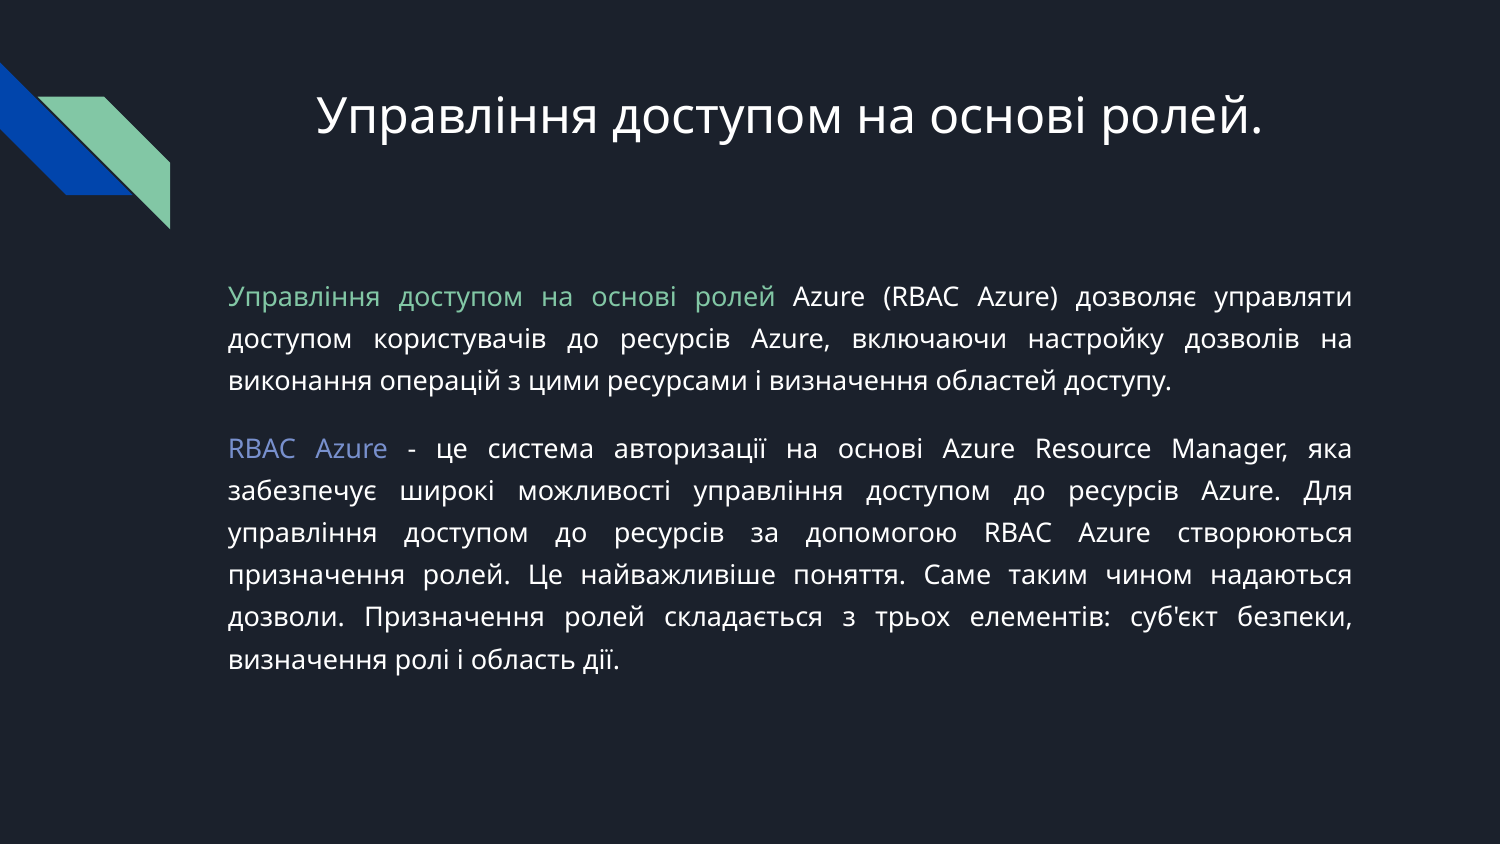

# Управління доступом на основі ролей.
Управління доступом на основі ролей Azure (RBAC Azure) дозволяє управляти доступом користувачів до ресурсів Azure, включаючи настройку дозволів на виконання операцій з цими ресурсами і визначення областей доступу.
RBAC Azure - це система авторизації на основі Azure Resource Manager, яка забезпечує широкі можливості управління доступом до ресурсів Azure. Для управління доступом до ресурсів за допомогою RBAC Azure створюються призначення ролей. Це найважливіше поняття. Саме таким чином надаються дозволи. Призначення ролей складається з трьох елементів: суб'єкт безпеки, визначення ролі і область дії.